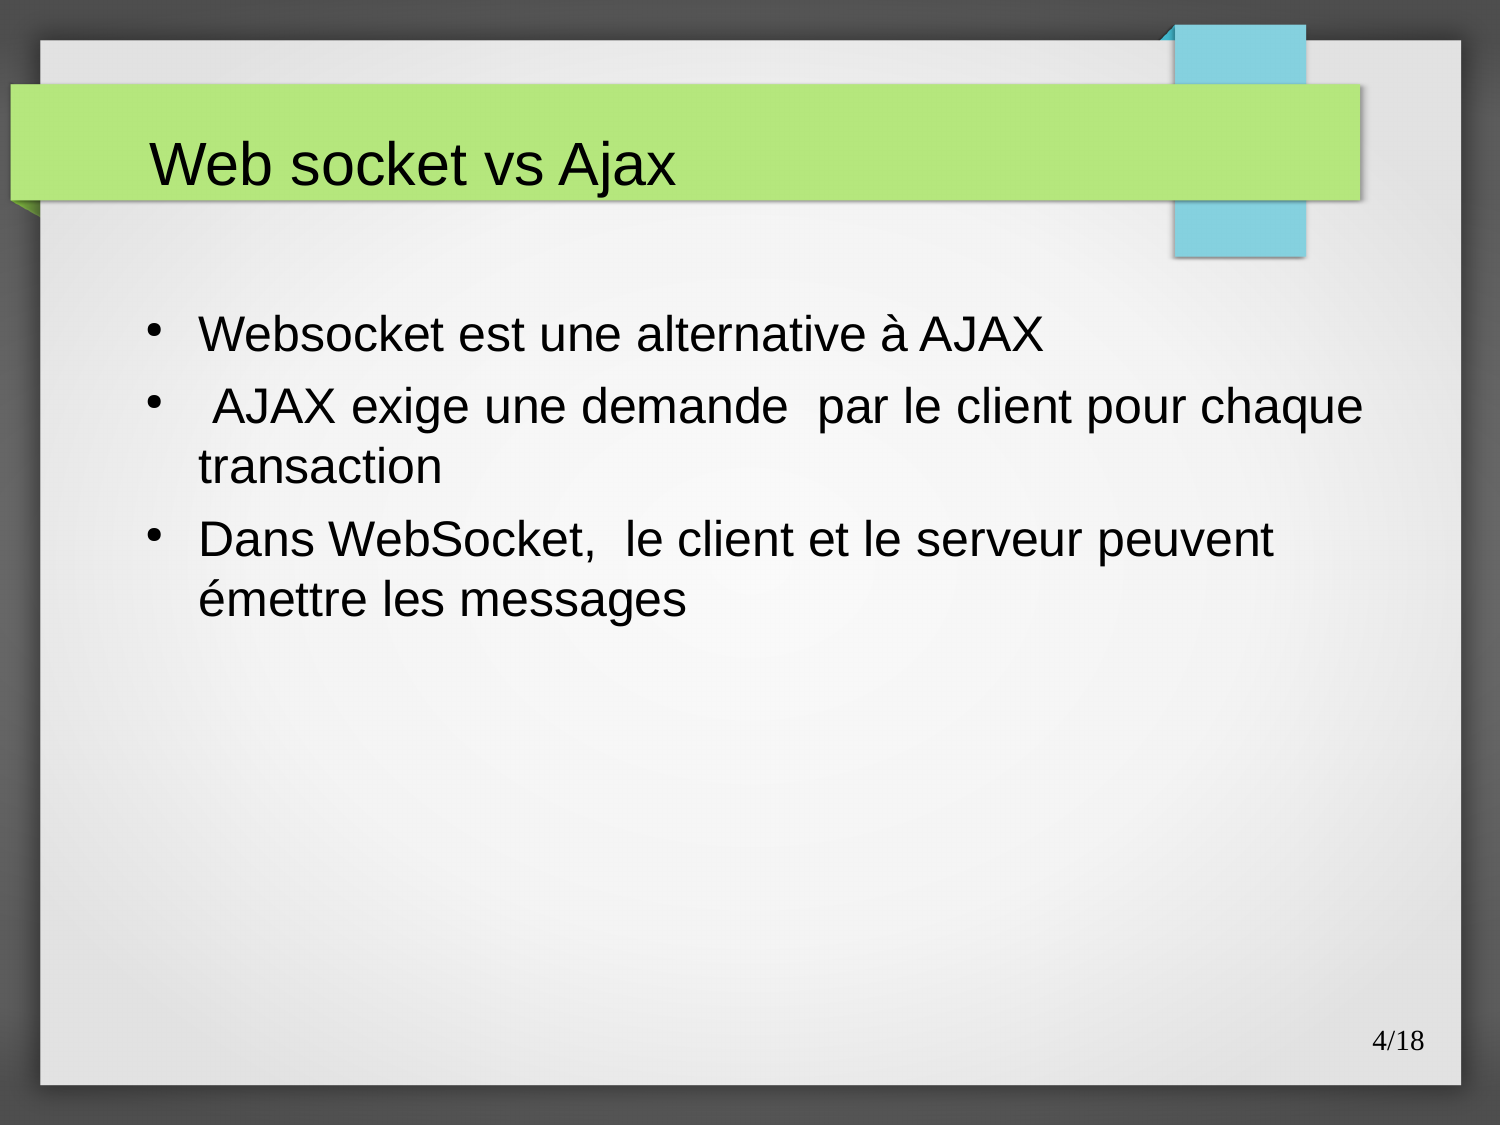

# Web socket vs Ajax
Websocket est une alternative à AJAX
 AJAX exige une demande par le client pour chaque transaction
Dans WebSocket, le client et le serveur peuvent émettre les messages
4